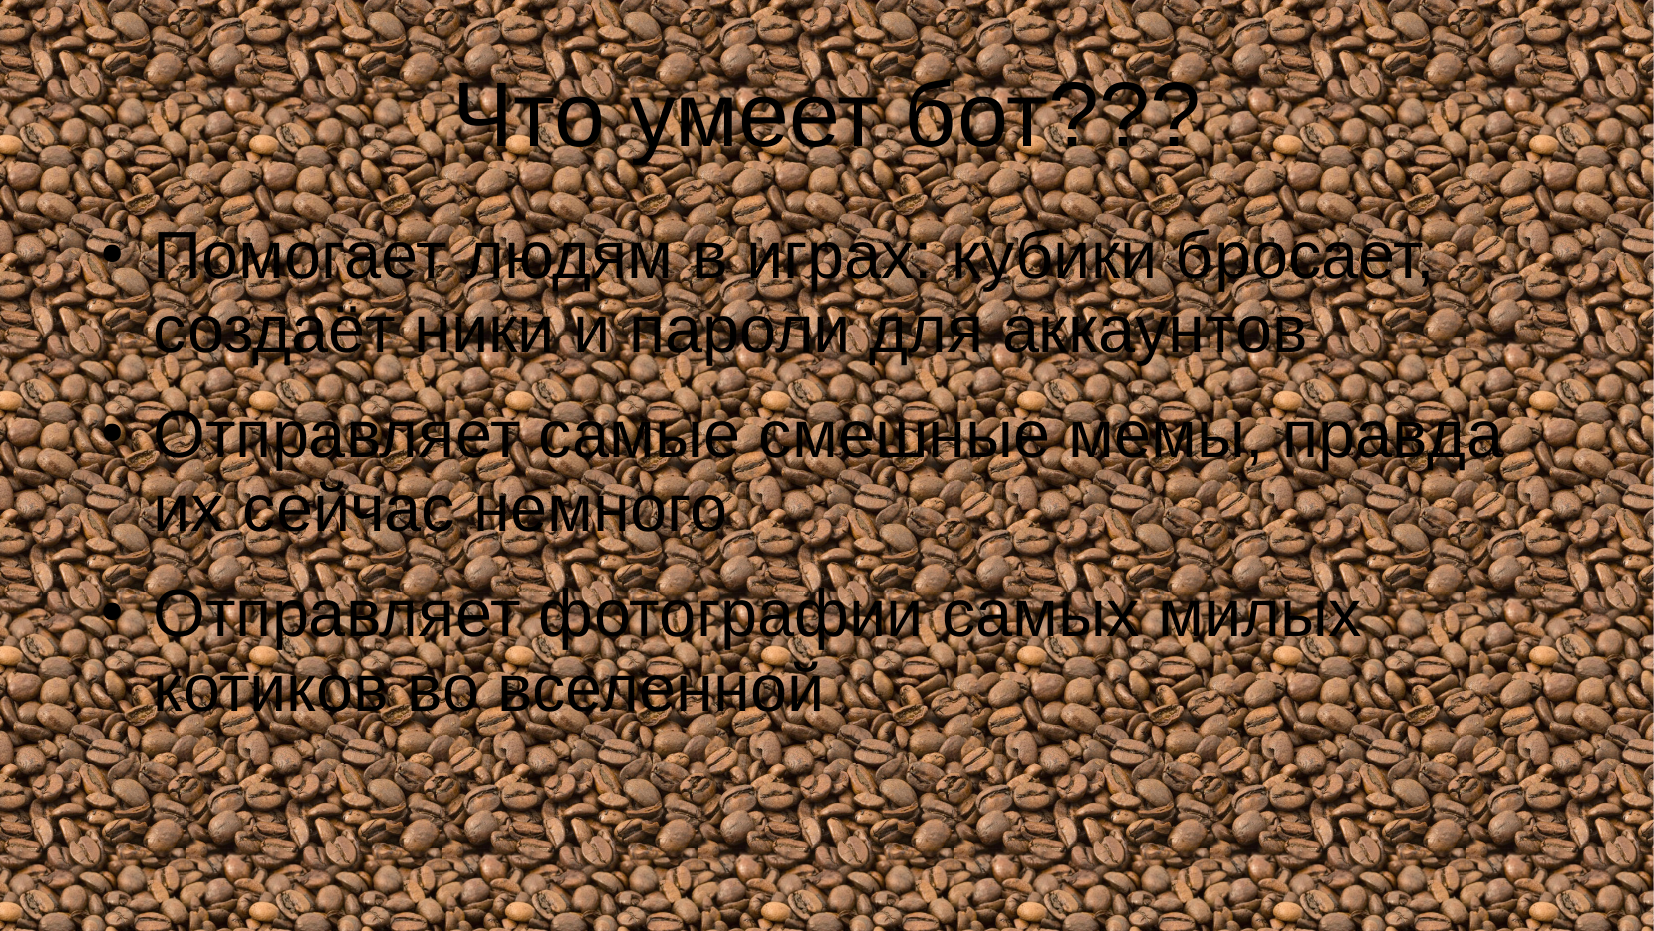

# Что умеет бот???
Помогает людям в играх: кубики бросает, создаёт ники и пароли для аккаунтов
Отправляет самые смешные мемы, правда их сейчас немного
Отправляет фотографии самых милых котиков во вселенной